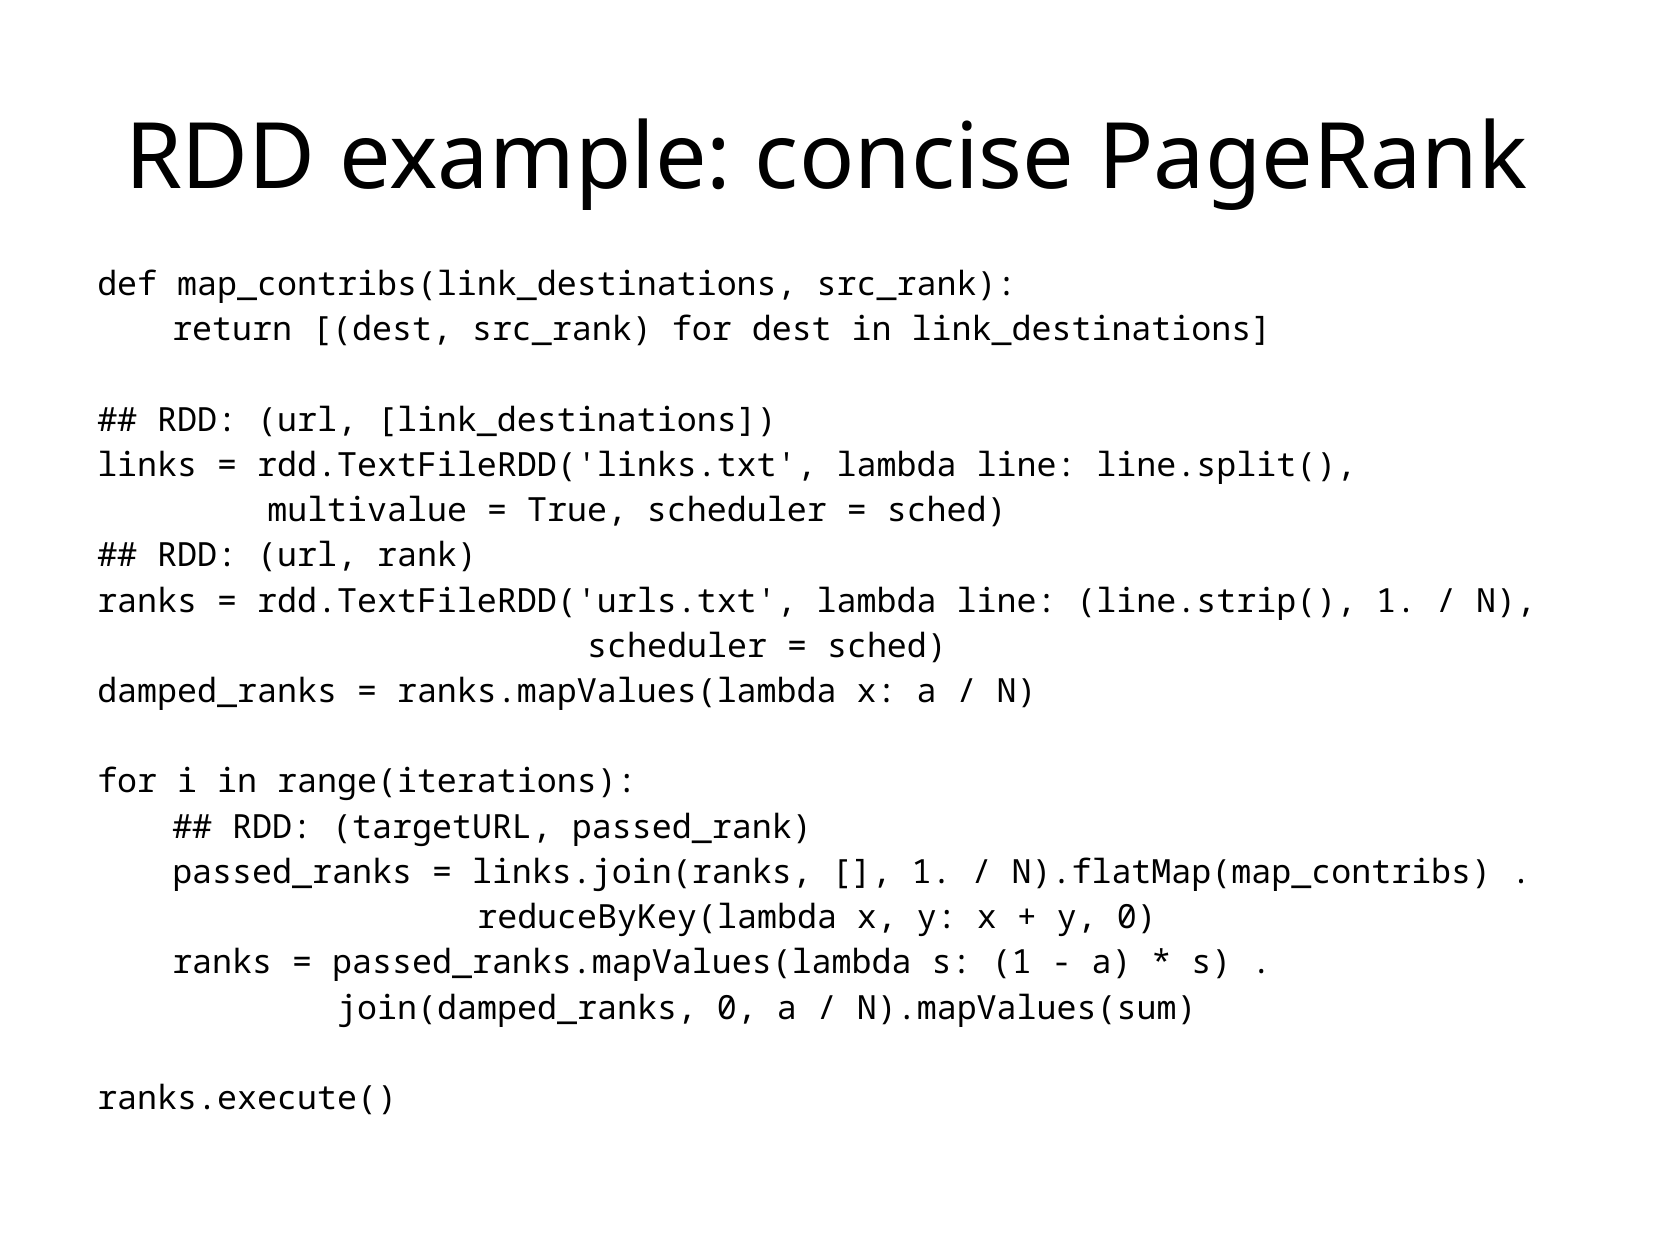

# RDD example: concise PageRank
def map_contribs(link_destinations, src_rank):
	return [(dest, src_rank) for dest in link_destinations]
## RDD: (url, [link_destinations])
links = rdd.TextFileRDD('links.txt', lambda line: line.split(),
		 multivalue = True, scheduler = sched)
## RDD: (url, rank)
ranks = rdd.TextFileRDD('urls.txt', lambda line: (line.strip(), 1. / N), 							 scheduler = sched)
damped_ranks = ranks.mapValues(lambda x: a / N)
for i in range(iterations):
	## RDD: (targetURL, passed_rank)
	passed_ranks = links.join(ranks, [], 1. / N).flatMap(map_contribs) .
 reduceByKey(lambda x, y: x + y, 0)
	ranks = passed_ranks.mapValues(lambda s: (1 - a) * s) .
 join(damped_ranks, 0, a / N).mapValues(sum)
ranks.execute()